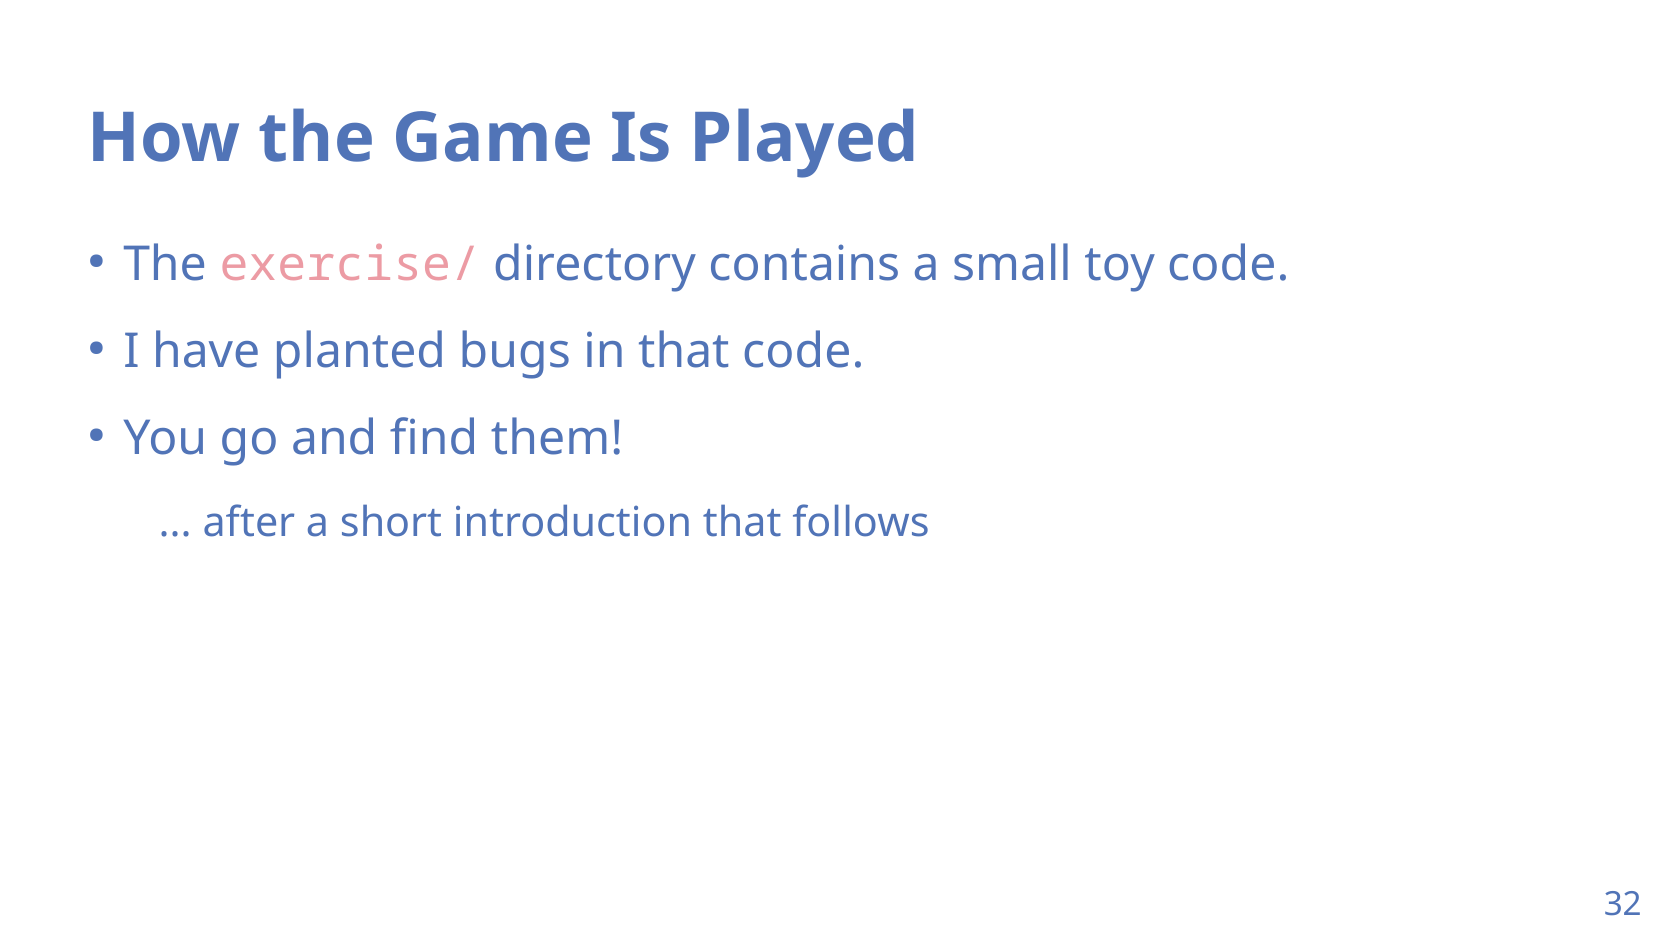

# How the Game Is Played
The exercise/ directory contains a small toy code.
I have planted bugs in that code.
You go and find them!
... after a short introduction that follows
32